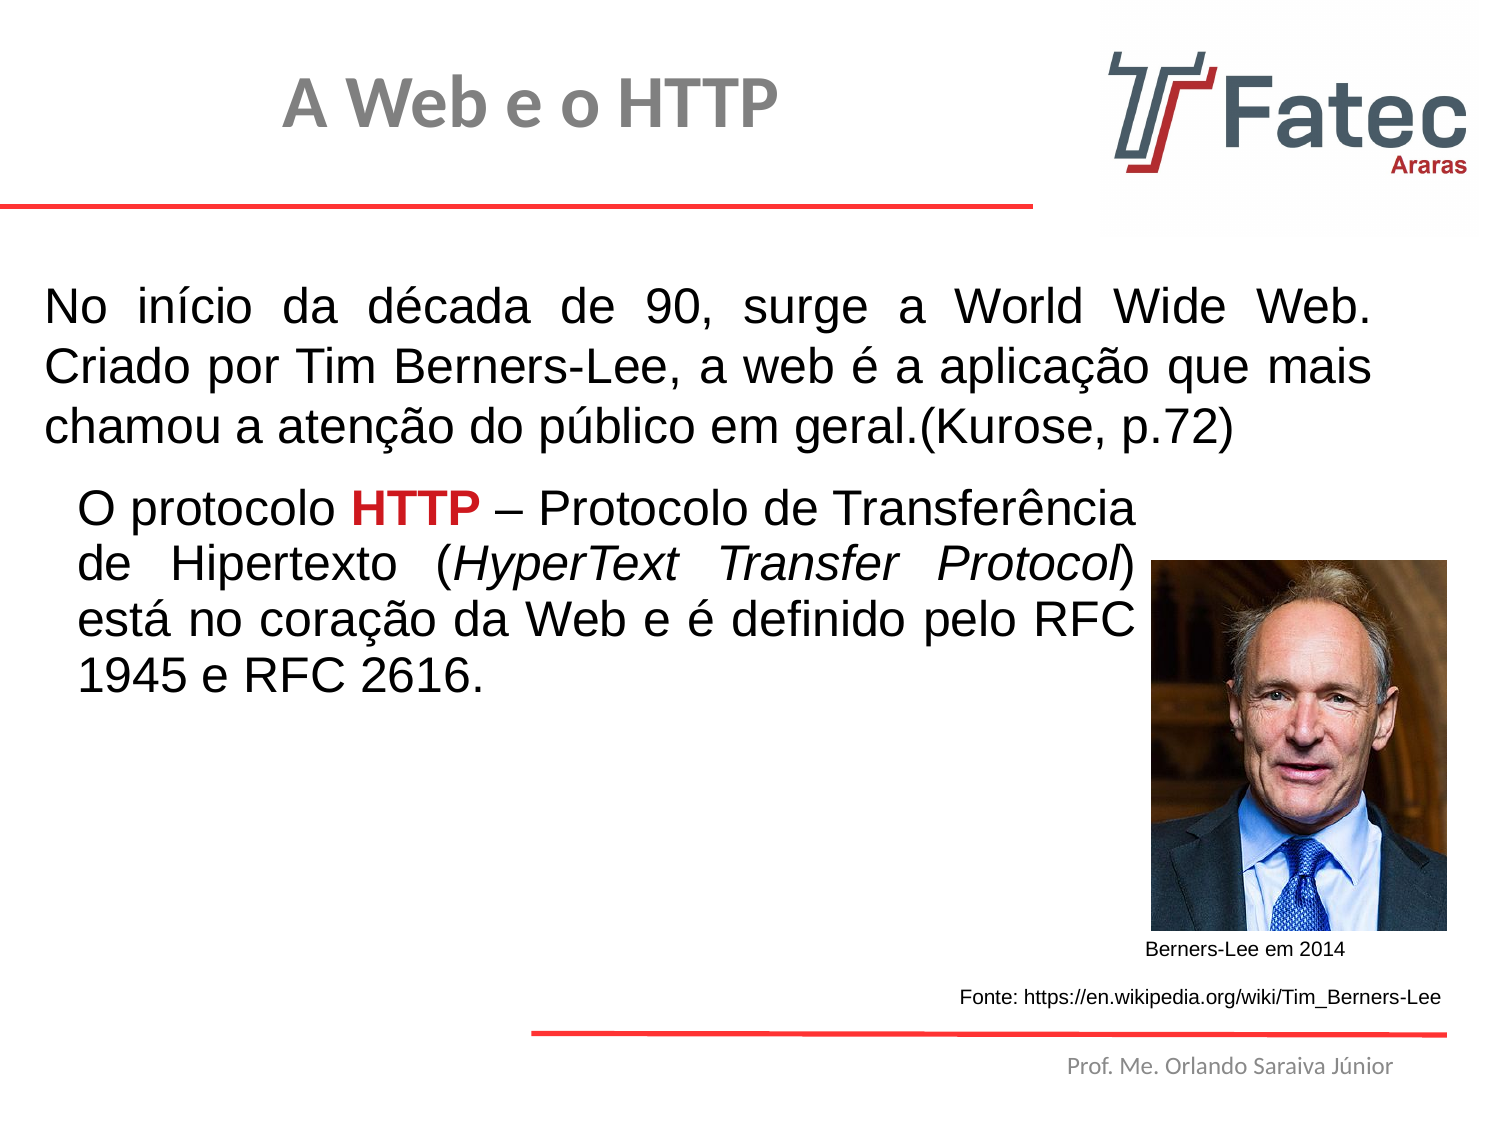

A Web e o HTTP
# No início da década de 90, surge a World Wide Web. Criado por Tim Berners-Lee, a web é a aplicação que mais chamou a atenção do público em geral.(Kurose, p.72)
O protocolo HTTP – Protocolo de Transferência de Hipertexto (HyperText Transfer Protocol) está no coração da Web e é definido pelo RFC 1945 e RFC 2616.
 Berners-Lee em 2014
Fonte: https://en.wikipedia.org/wiki/Tim_Berners-Lee